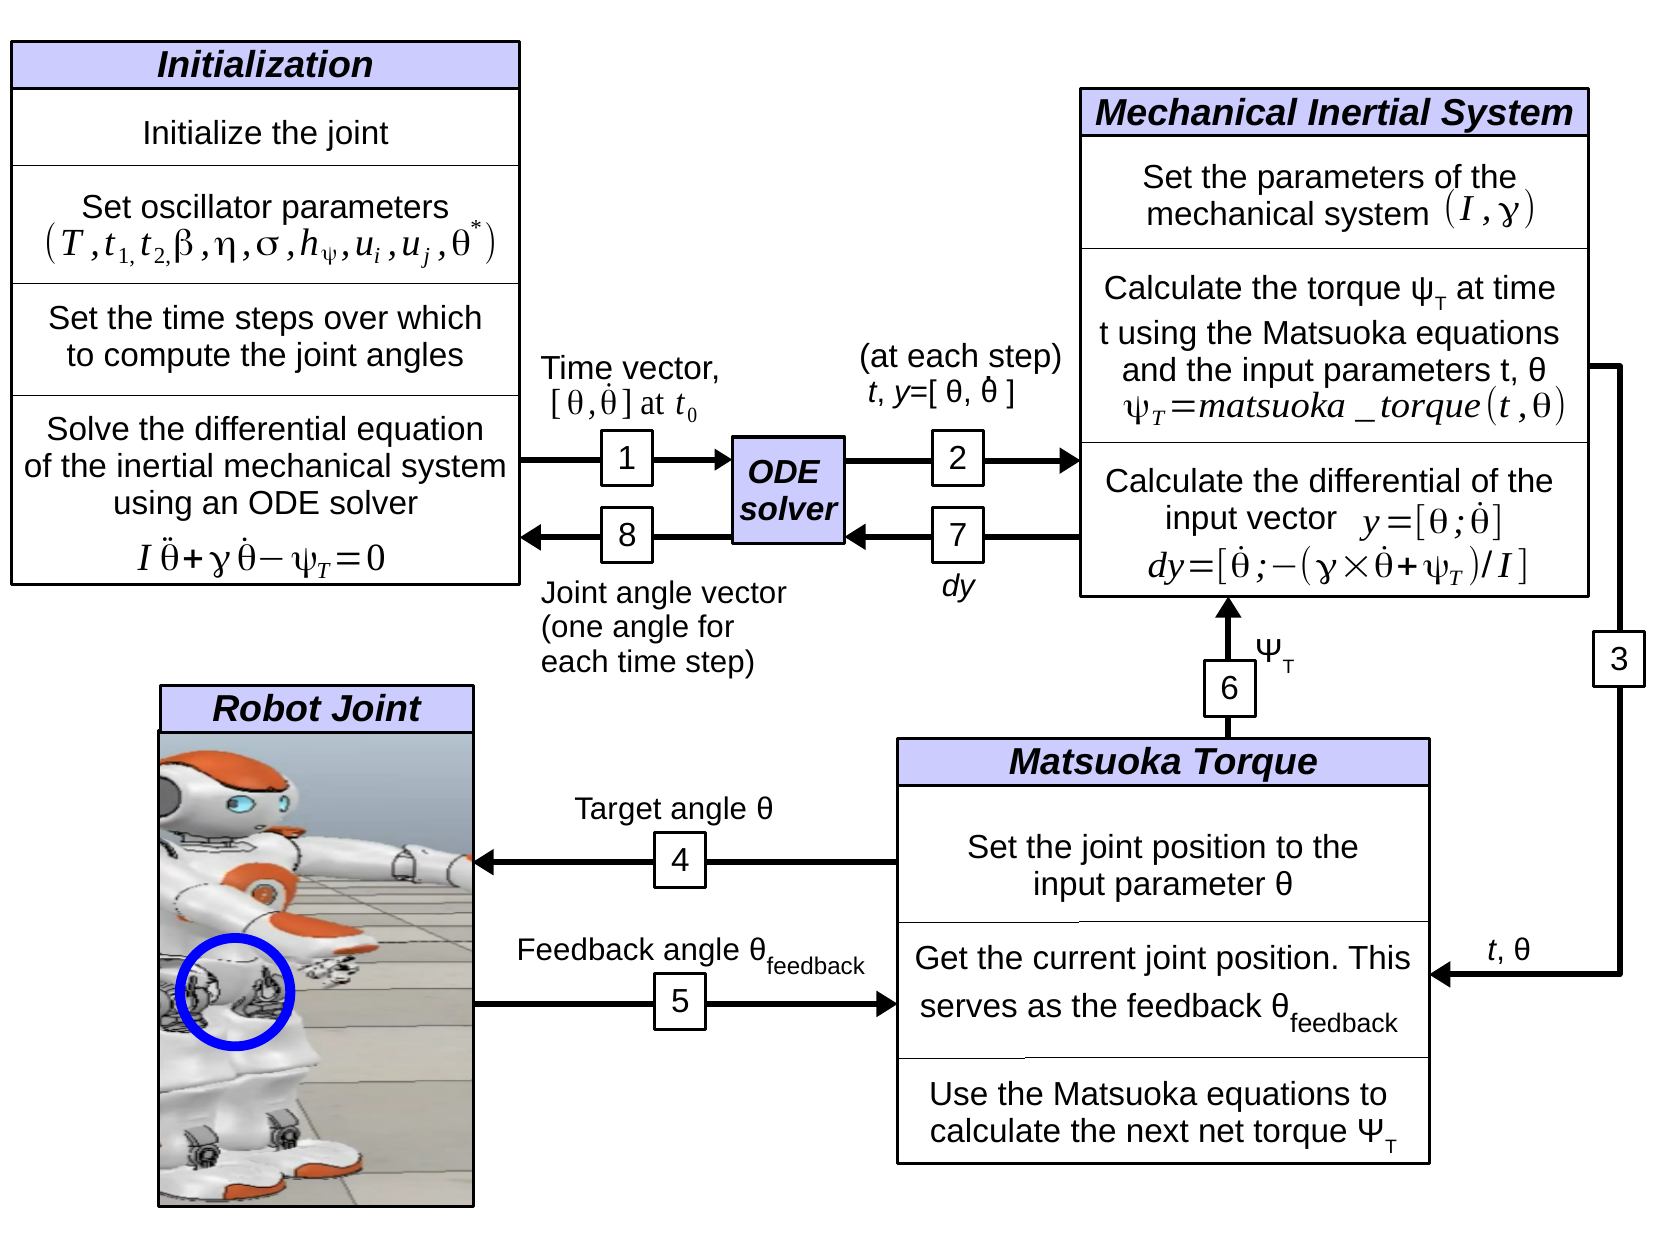

Initialization
Initialize the joint
Set oscillator parameters
Set the time steps over which
to compute the joint angles
Solve the differential equation
of the inertial mechanical system
using an ODE solver
Mechanical Inertial System
Set the parameters of the
mechanical system
Calculate the torque ψT at time
t using the Matsuoka equations
and the input parameters t, θ
Calculate the differential of the
input vector
(at each step)
 t, y=[ θ, θ ]
.
Time vector,
1
2
ODE
solver
8
7
dy
Joint angle vector
(one angle for
each time step)
ΨT
3
6
Robot Joint
Matsuoka Torque
Target angle θ
Set the joint position to the
input parameter θ
Get the current joint position. This
serves as the feedback θfeedback
Use the Matsuoka equations to
calculate the next net torque ΨT
4
Feedback angle θfeedback
 t, θ
5